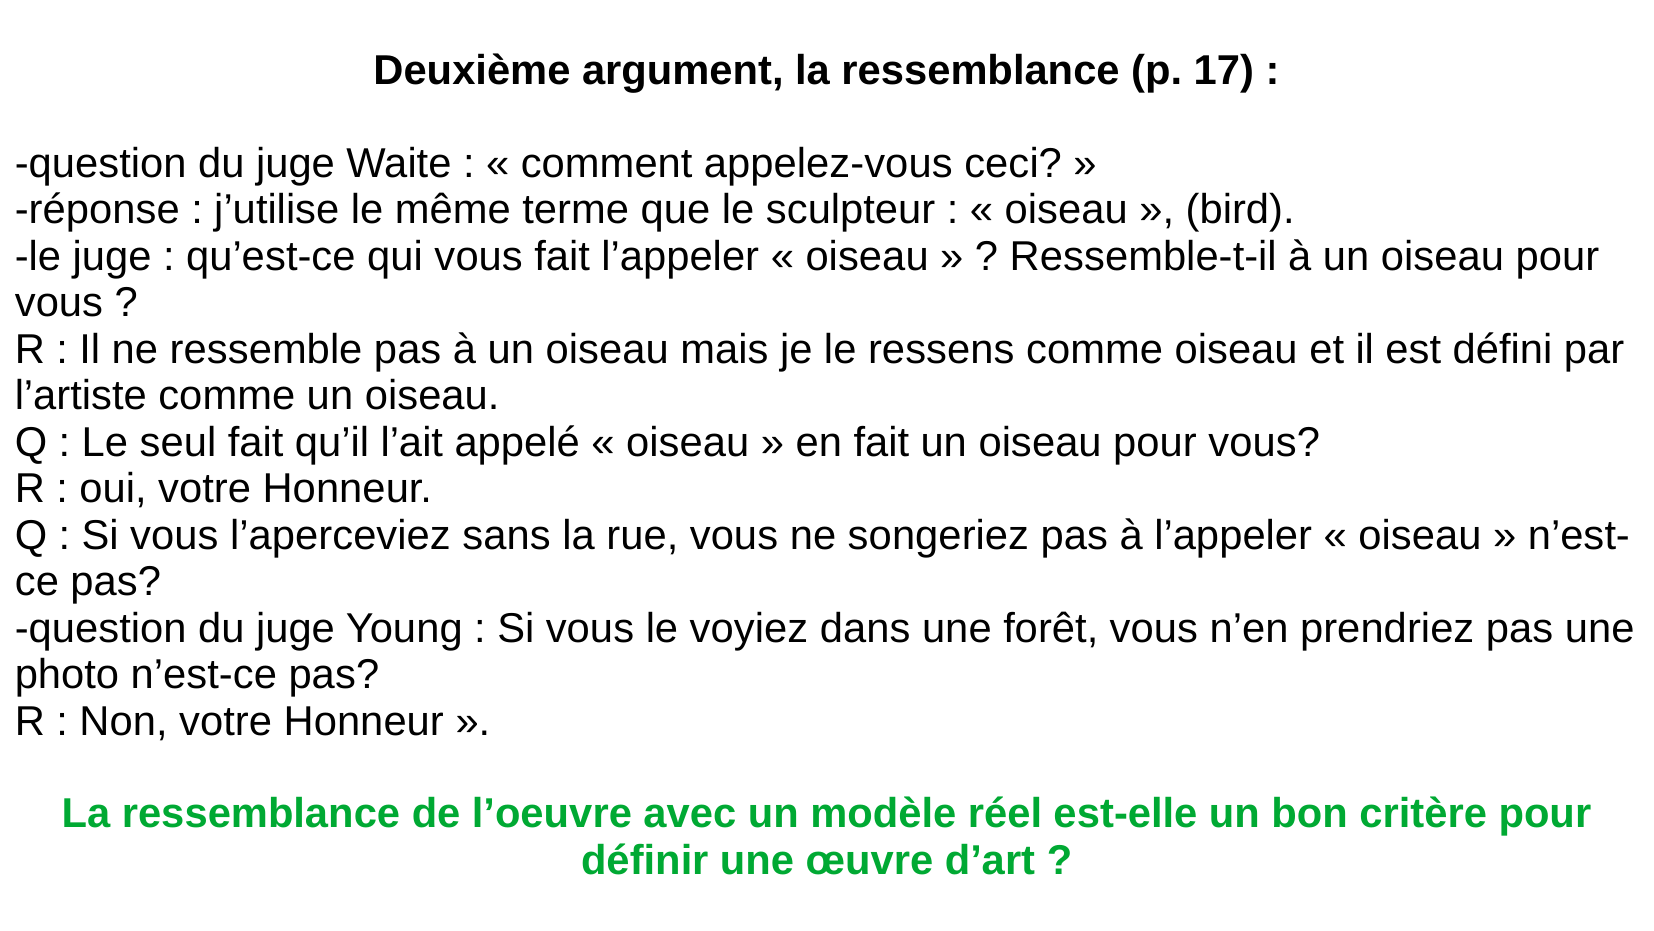

Deuxième argument, la ressemblance (p. 17) :
-question du juge Waite : « comment appelez-vous ceci? »
-réponse : j’utilise le même terme que le sculpteur : « oiseau », (bird).
-le juge : qu’est-ce qui vous fait l’appeler « oiseau » ? Ressemble-t-il à un oiseau pour vous ?
R : Il ne ressemble pas à un oiseau mais je le ressens comme oiseau et il est défini par l’artiste comme un oiseau.
Q : Le seul fait qu’il l’ait appelé « oiseau » en fait un oiseau pour vous?
R : oui, votre Honneur.
Q : Si vous l’aperceviez sans la rue, vous ne songeriez pas à l’appeler « oiseau » n’est-ce pas?
-question du juge Young : Si vous le voyiez dans une forêt, vous n’en prendriez pas une photo n’est-ce pas?
R : Non, votre Honneur ».
La ressemblance de l’oeuvre avec un modèle réel est-elle un bon critère pour définir une œuvre d’art ?